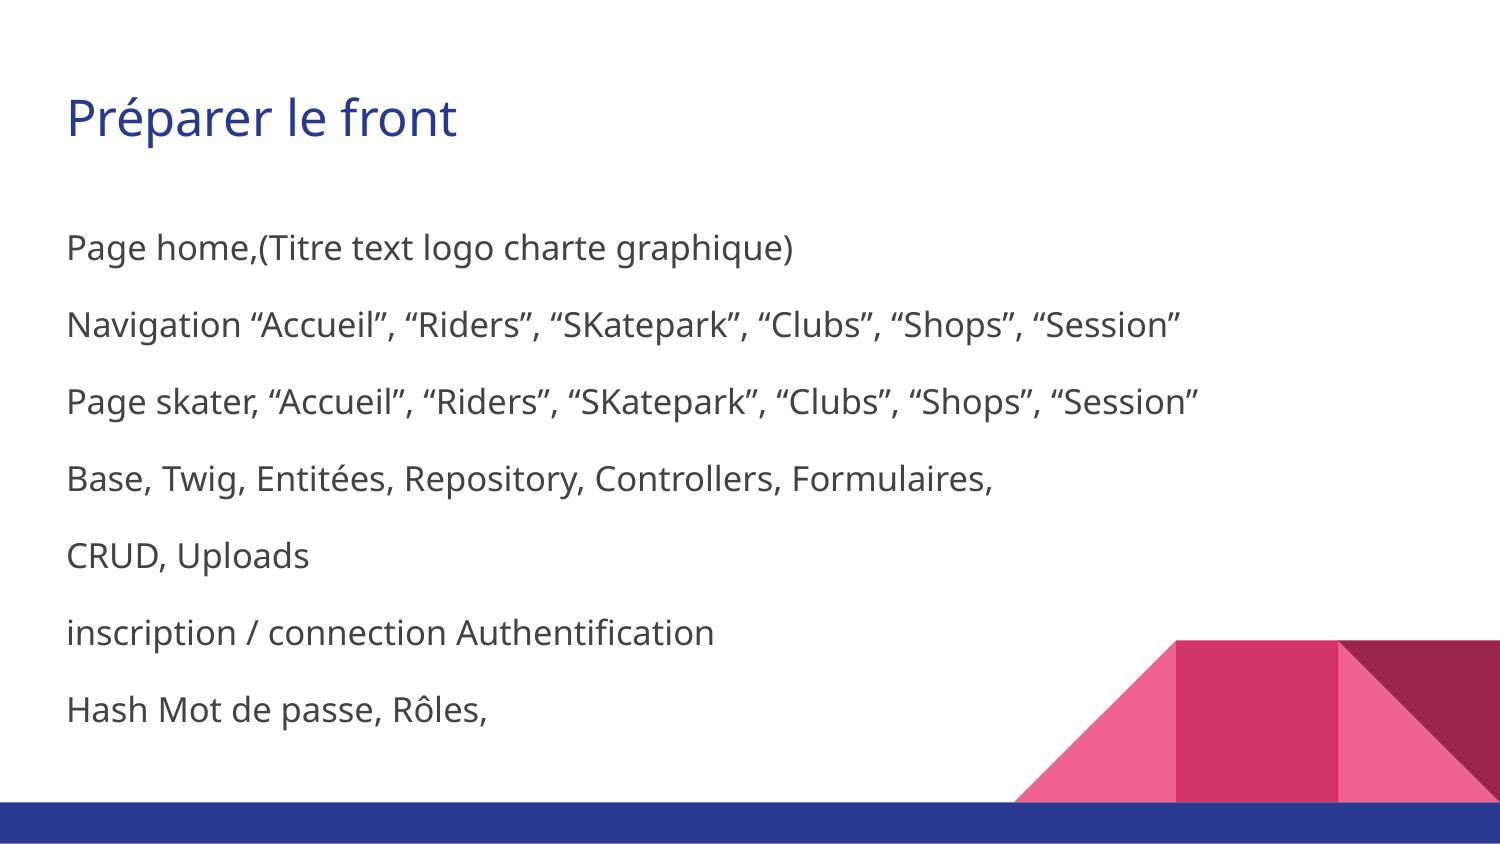

# Préparer le front
Page home,(Titre text logo charte graphique)
Navigation “Accueil”, “Riders”, “SKatepark”, “Clubs”, “Shops”, “Session”
Page skater, “Accueil”, “Riders”, “SKatepark”, “Clubs”, “Shops”, “Session”
Base, Twig, Entitées, Repository, Controllers, Formulaires,
CRUD, Uploads
inscription / connection Authentification
Hash Mot de passe, Rôles,